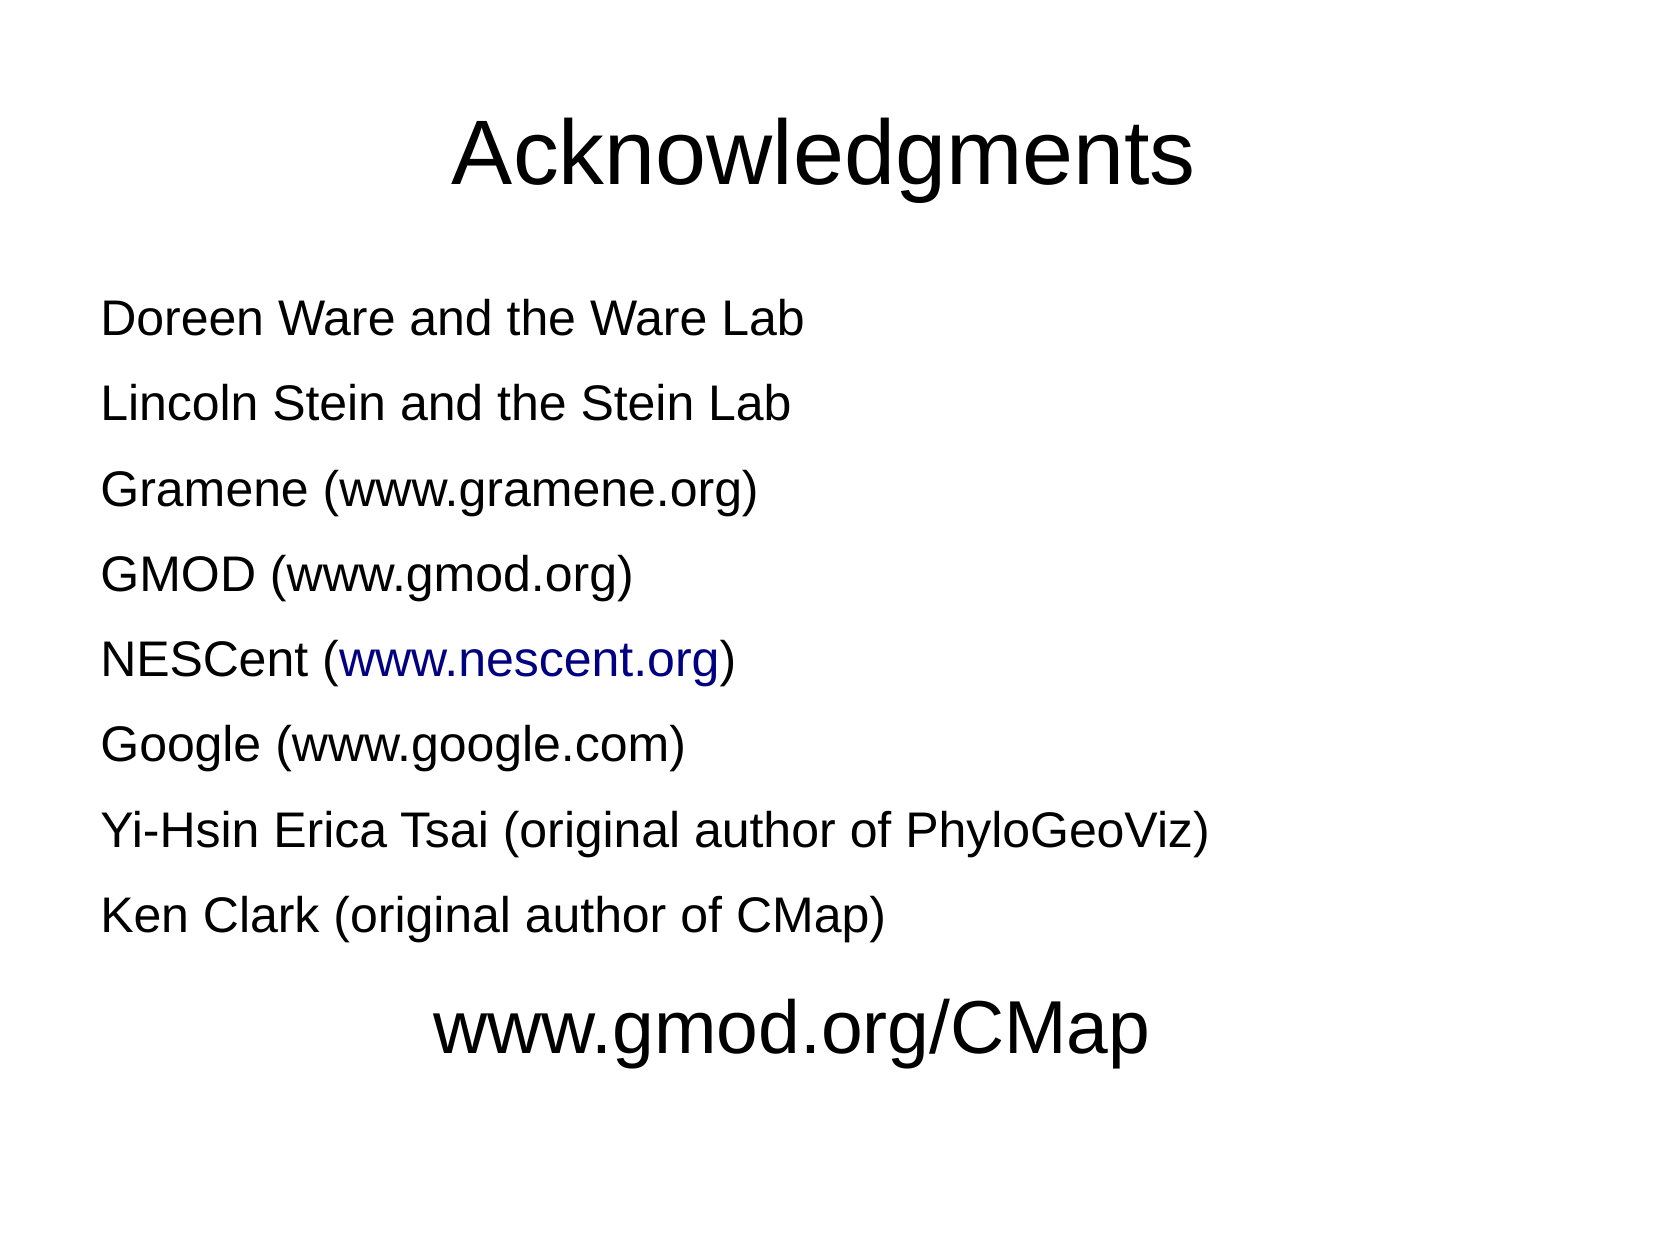

# Acknowledgments
Doreen Ware and the Ware Lab
Lincoln Stein and the Stein Lab
Gramene (www.gramene.org)
GMOD (www.gmod.org)
NESCent (www.nescent.org)
Google (www.google.com)
Yi-Hsin Erica Tsai (original author of PhyloGeoViz)
Ken Clark (original author of CMap)
www.gmod.org/CMap